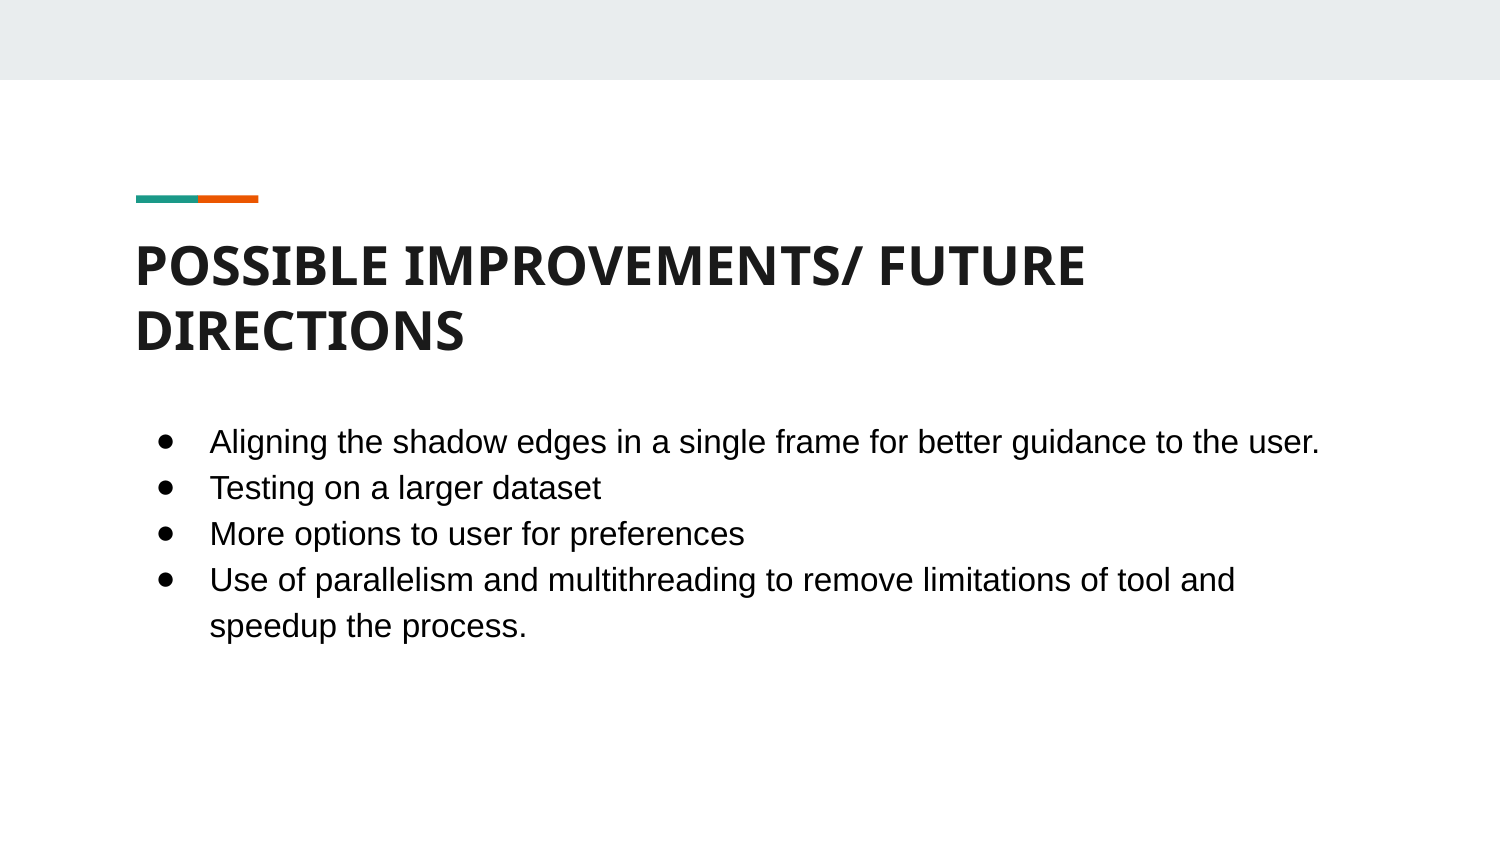

# POSSIBLE IMPROVEMENTS/ FUTURE DIRECTIONS
Aligning the shadow edges in a single frame for better guidance to the user.
Testing on a larger dataset
More options to user for preferences
Use of parallelism and multithreading to remove limitations of tool and speedup the process.